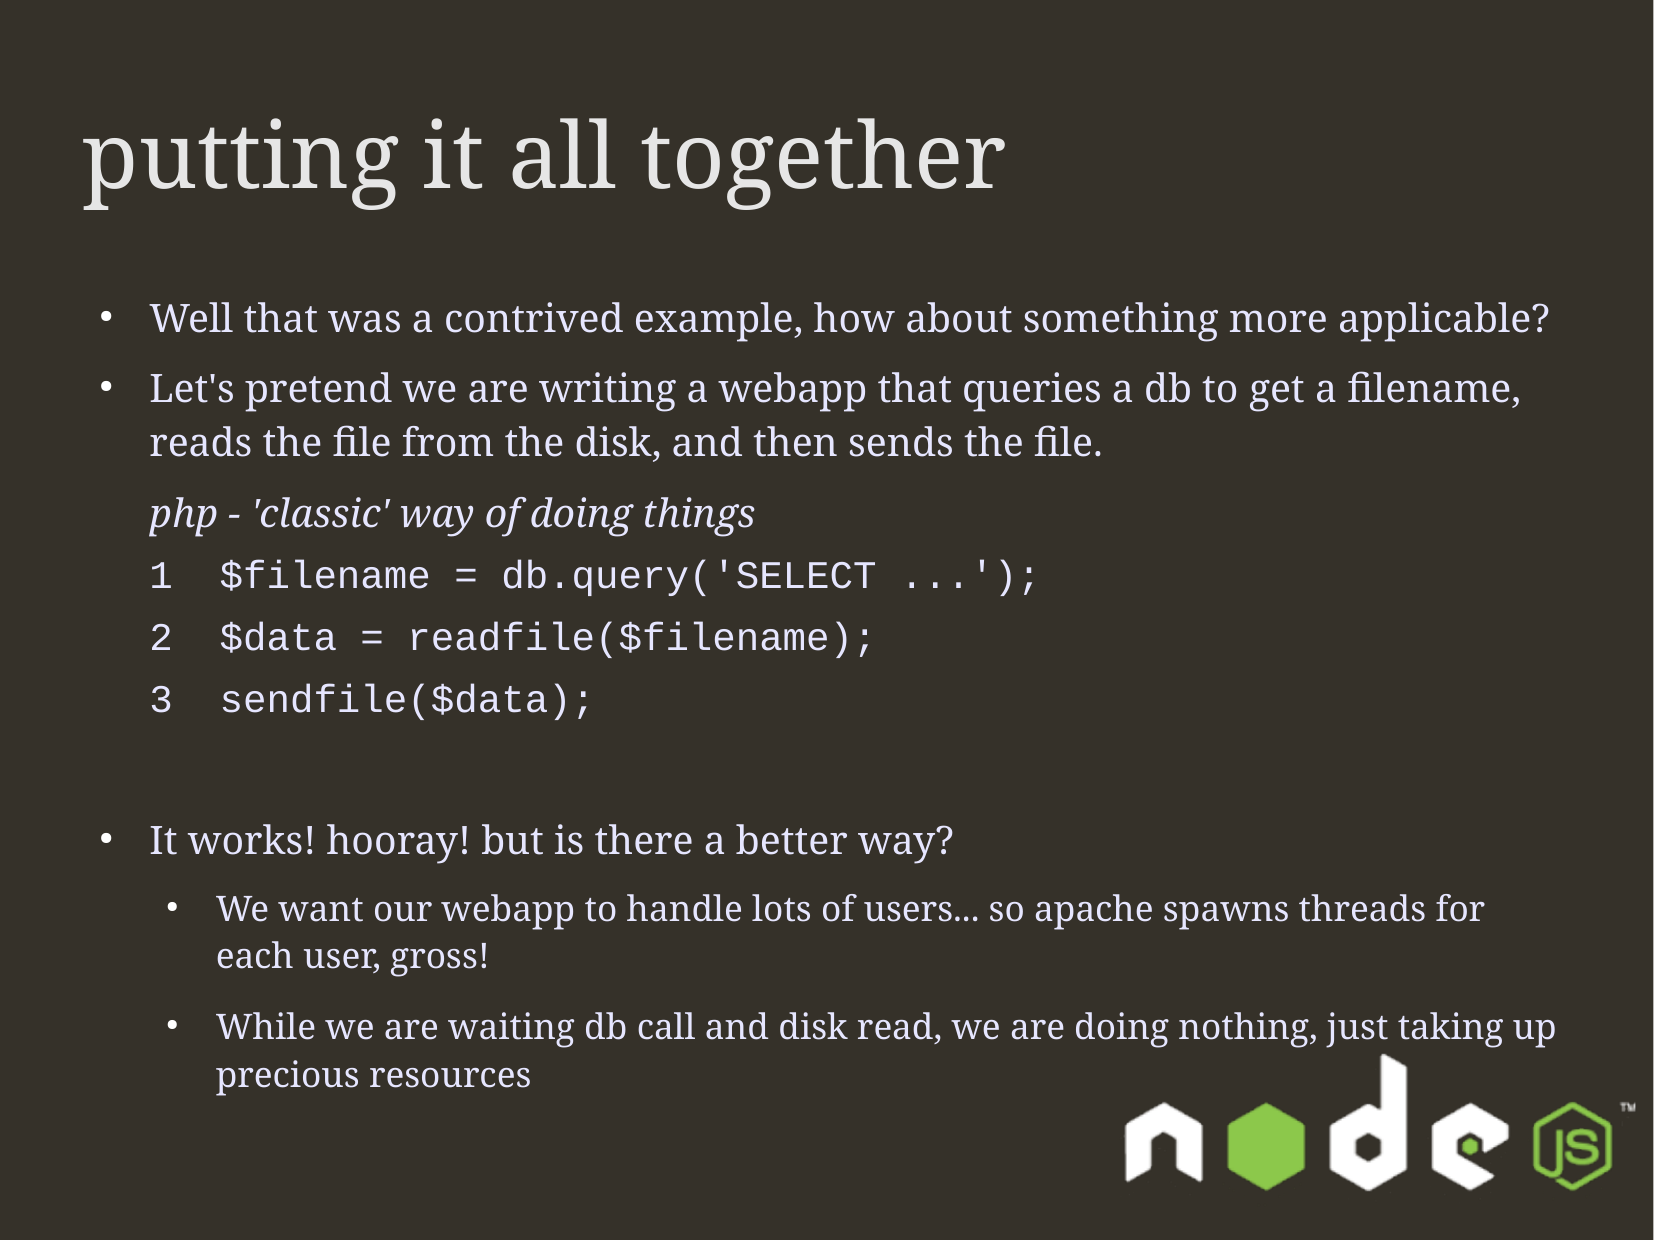

# putting it all together
Well that was a contrived example, how about something more applicable?
Let's pretend we are writing a webapp that queries a db to get a filename, reads the file from the disk, and then sends the file.
php - 'classic' way of doing things
1 $filename = db.query('SELECT ...');
2 $data = readfile($filename);
3 sendfile($data);
It works! hooray! but is there a better way?
We want our webapp to handle lots of users... so apache spawns threads for each user, gross!
While we are waiting db call and disk read, we are doing nothing, just taking up precious resources